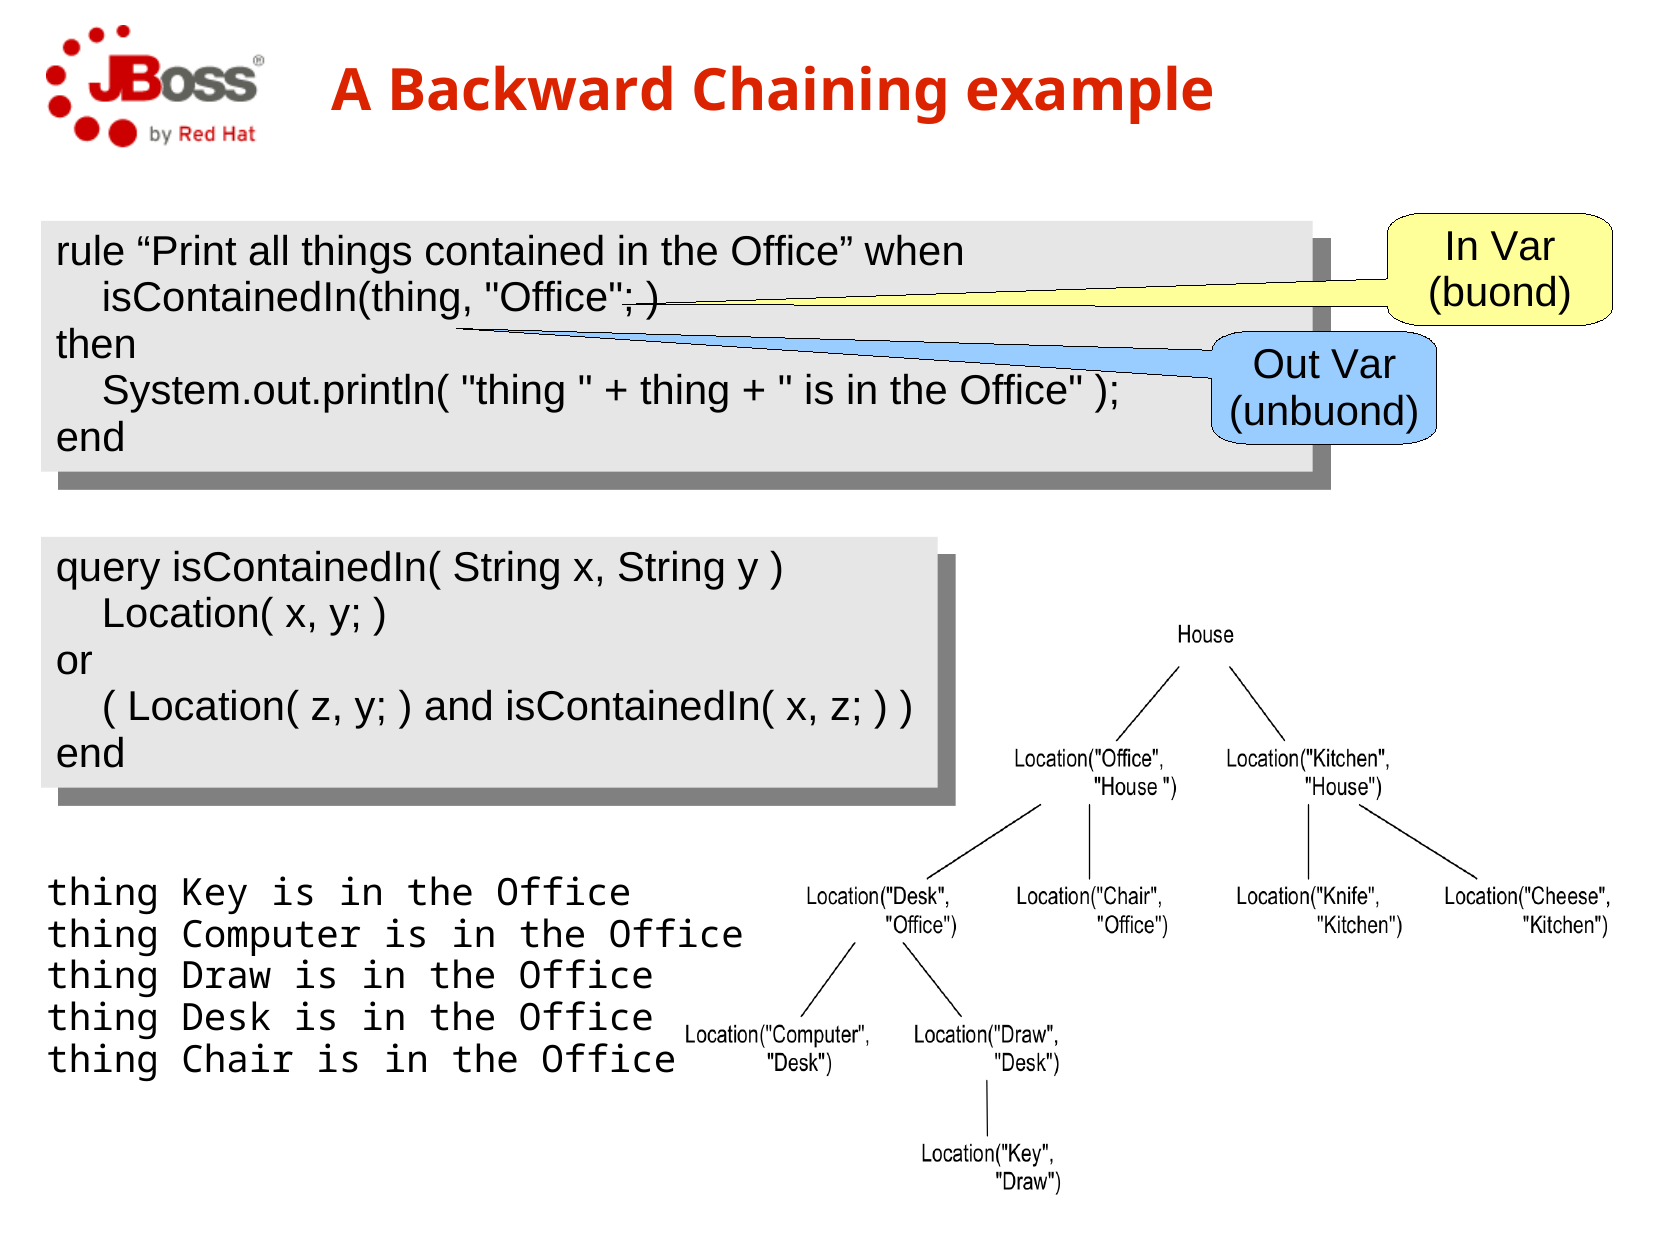

# A Backward Chaining example
In Var
(buond)
rule “Print all things contained in the Office” when
 isContainedIn(thing, "Office"; )
then
 System.out.println( "thing " + thing + " is in the Office" );
end
Out Var
(unbuond)
query isContainedIn( String x, String y )
 Location( x, y; )
or
 ( Location( z, y; ) and isContainedIn( x, z; ) )
end
thing Key is in the Office
thing Computer is in the Office
thing Draw is in the Office
thing Desk is in the Office
thing Chair is in the Office